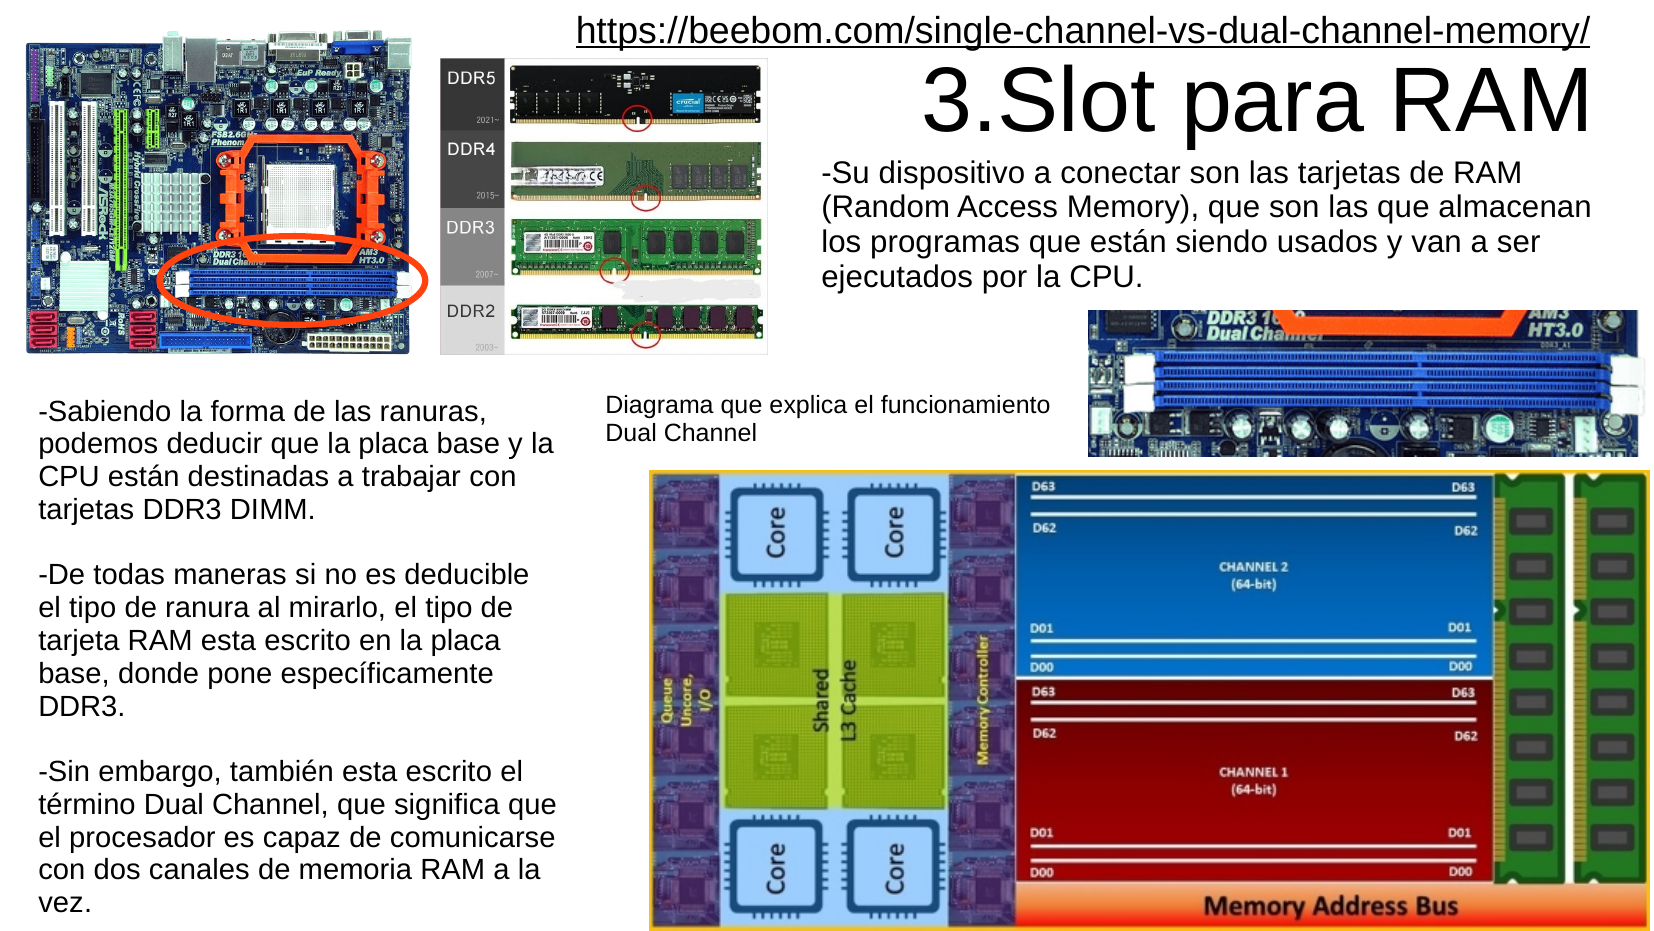

https://beebom.com/single-channel-vs-dual-channel-memory/
# 3.Slot para RAM
-Su dispositivo a conectar son las tarjetas de RAM (Random Access Memory), que son las que almacenan los programas que están siendo usados y van a ser ejecutados por la CPU.
-Sabiendo la forma de las ranuras, podemos deducir que la placa base y la CPU están destinadas a trabajar con tarjetas DDR3 DIMM.
-De todas maneras si no es deducible el tipo de ranura al mirarlo, el tipo de tarjeta RAM esta escrito en la placa base, donde pone específicamente DDR3.
-Sin embargo, también esta escrito el término Dual Channel, que significa que el procesador es capaz de comunicarse con dos canales de memoria RAM a la vez.
Diagrama que explica el funcionamiento
Dual Channel